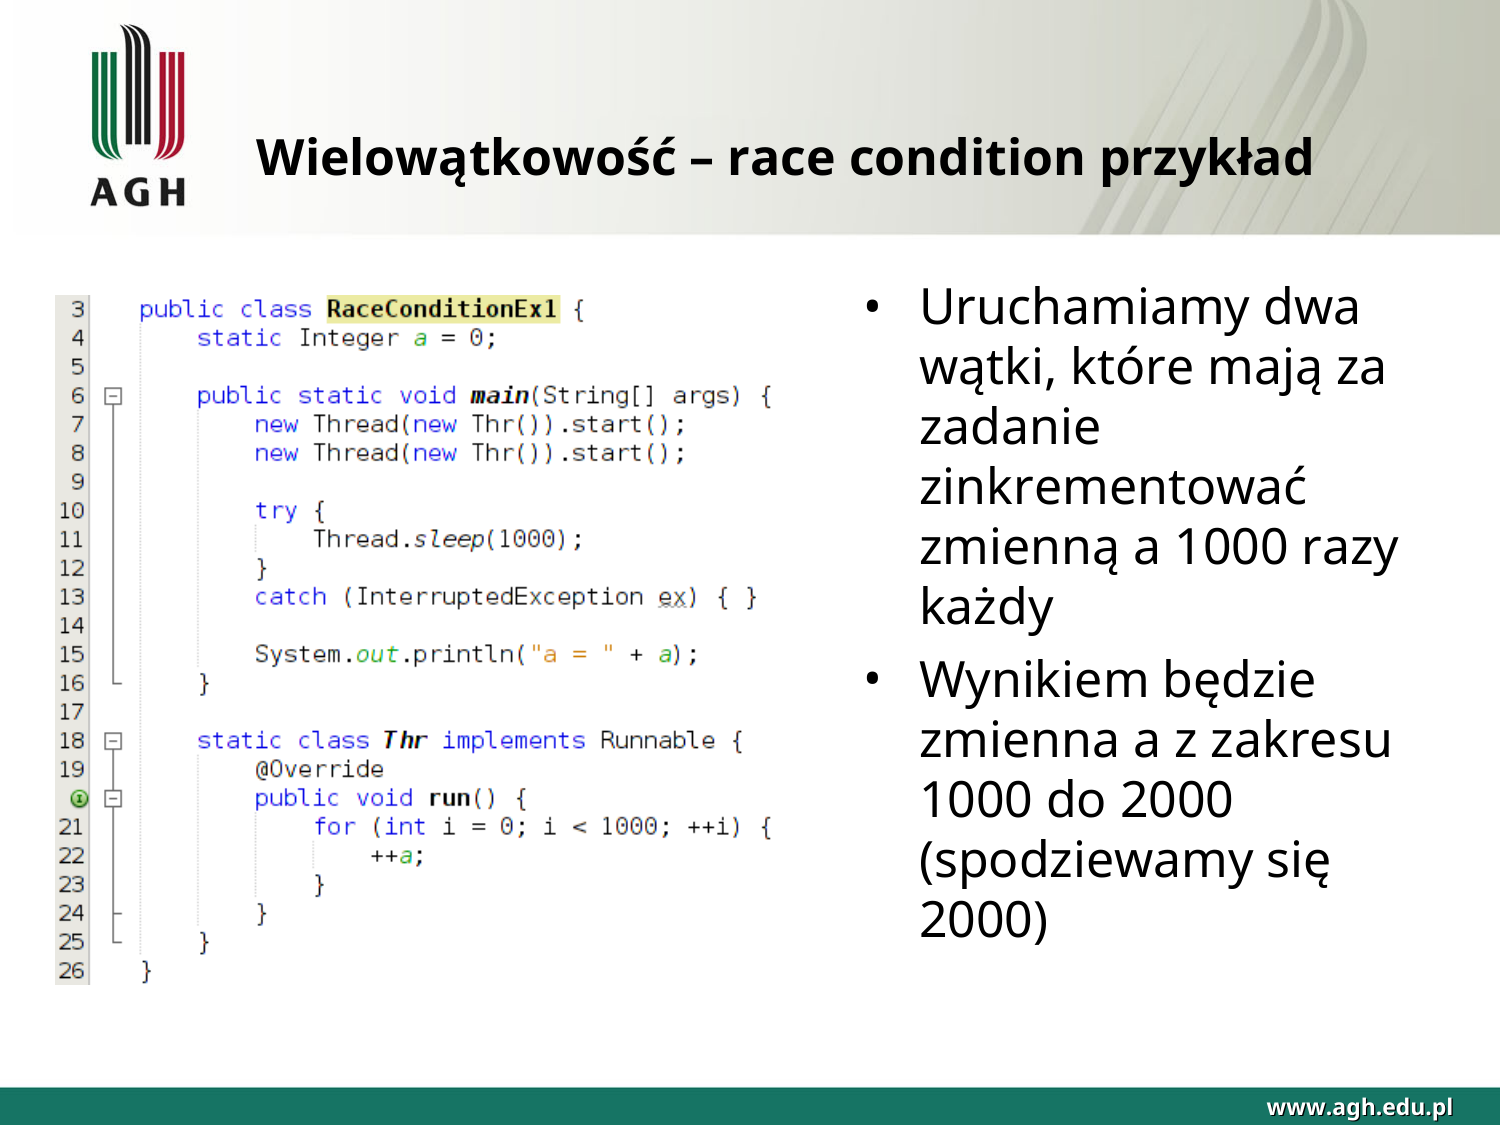

# Wielowątkowość – race condition przykład
Uruchamiamy dwa wątki, które mają za zadanie zinkrementować zmienną a 1000 razy każdy
Wynikiem będzie zmienna a z zakresu 1000 do 2000 (spodziewamy się 2000)
www.agh.edu.pl